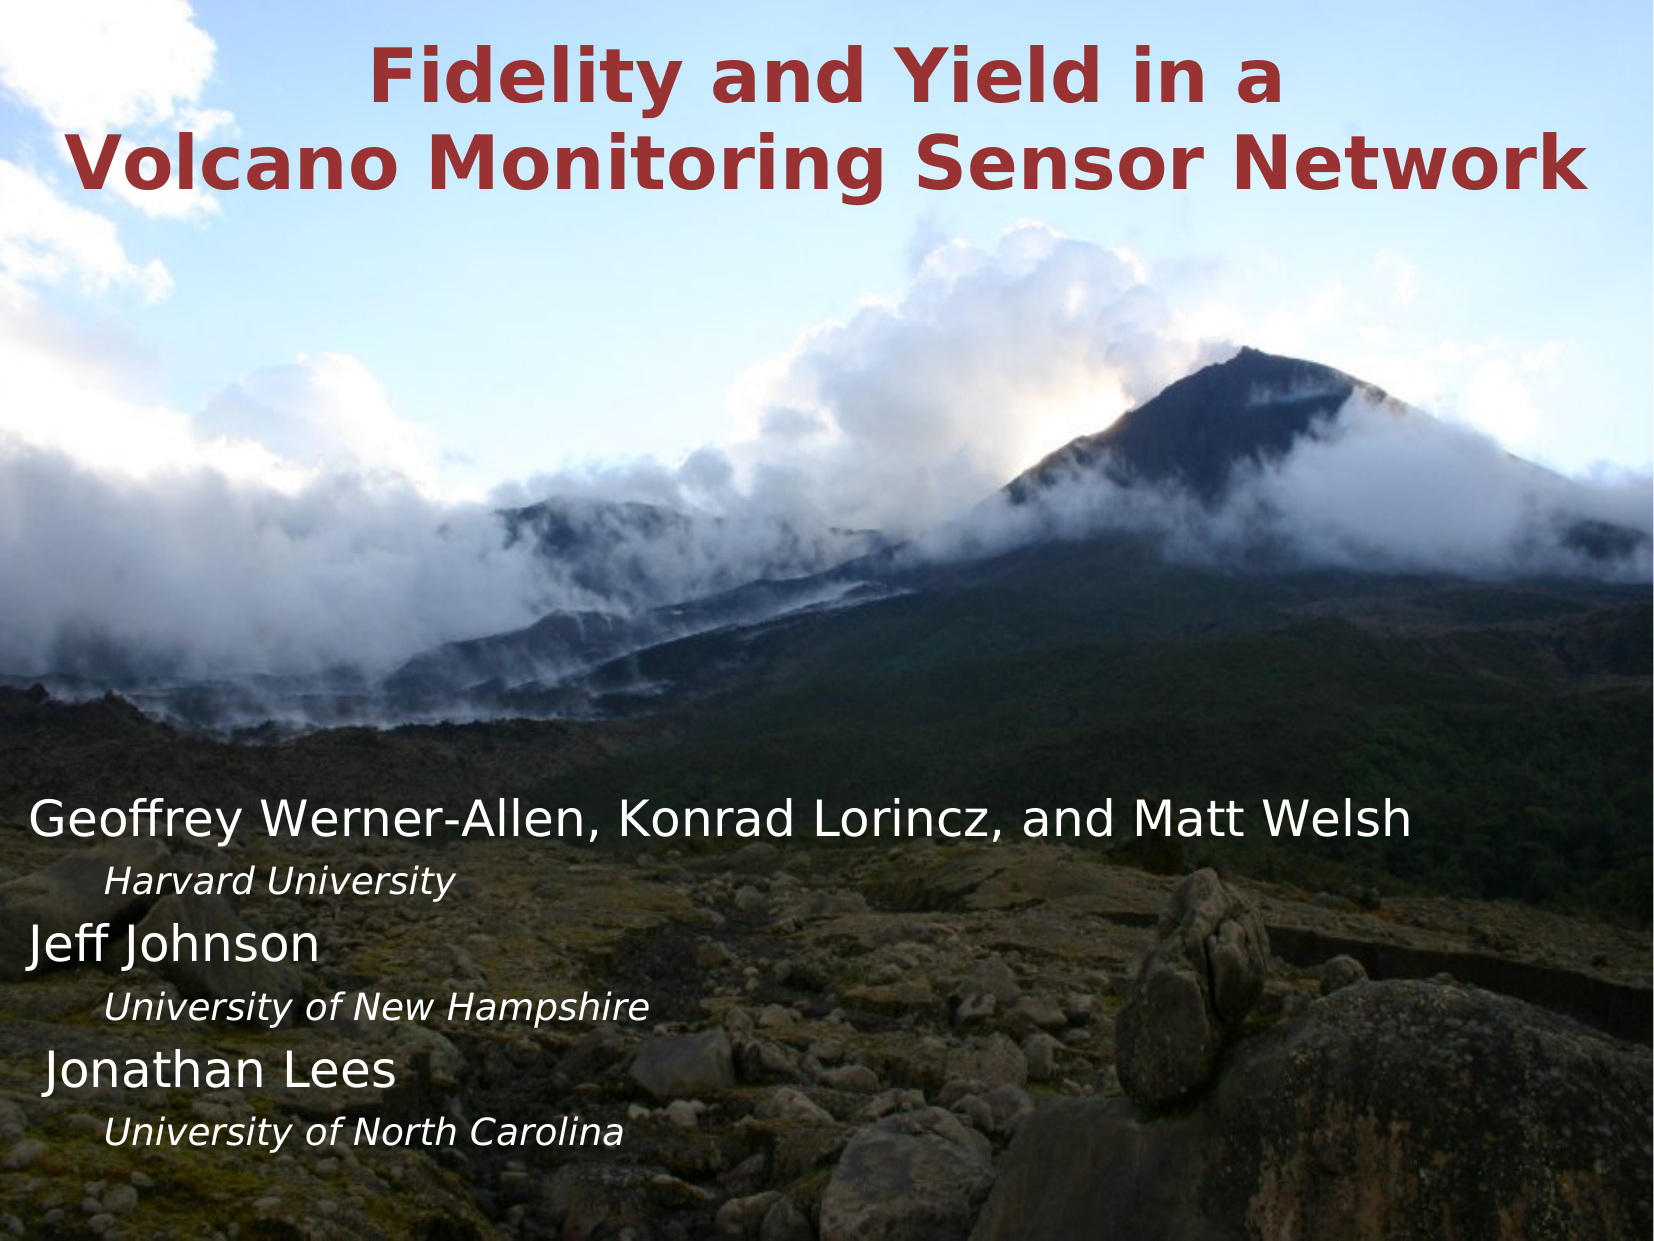

# Fidelity and Yield in a Volcano Monitoring Sensor Network
Geoffrey Werner-Allen, Konrad Lorincz, and Matt Welsh
	Harvard University
Jeff Johnson
	University of New Hampshire
 Jonathan Lees
	University of North Carolina